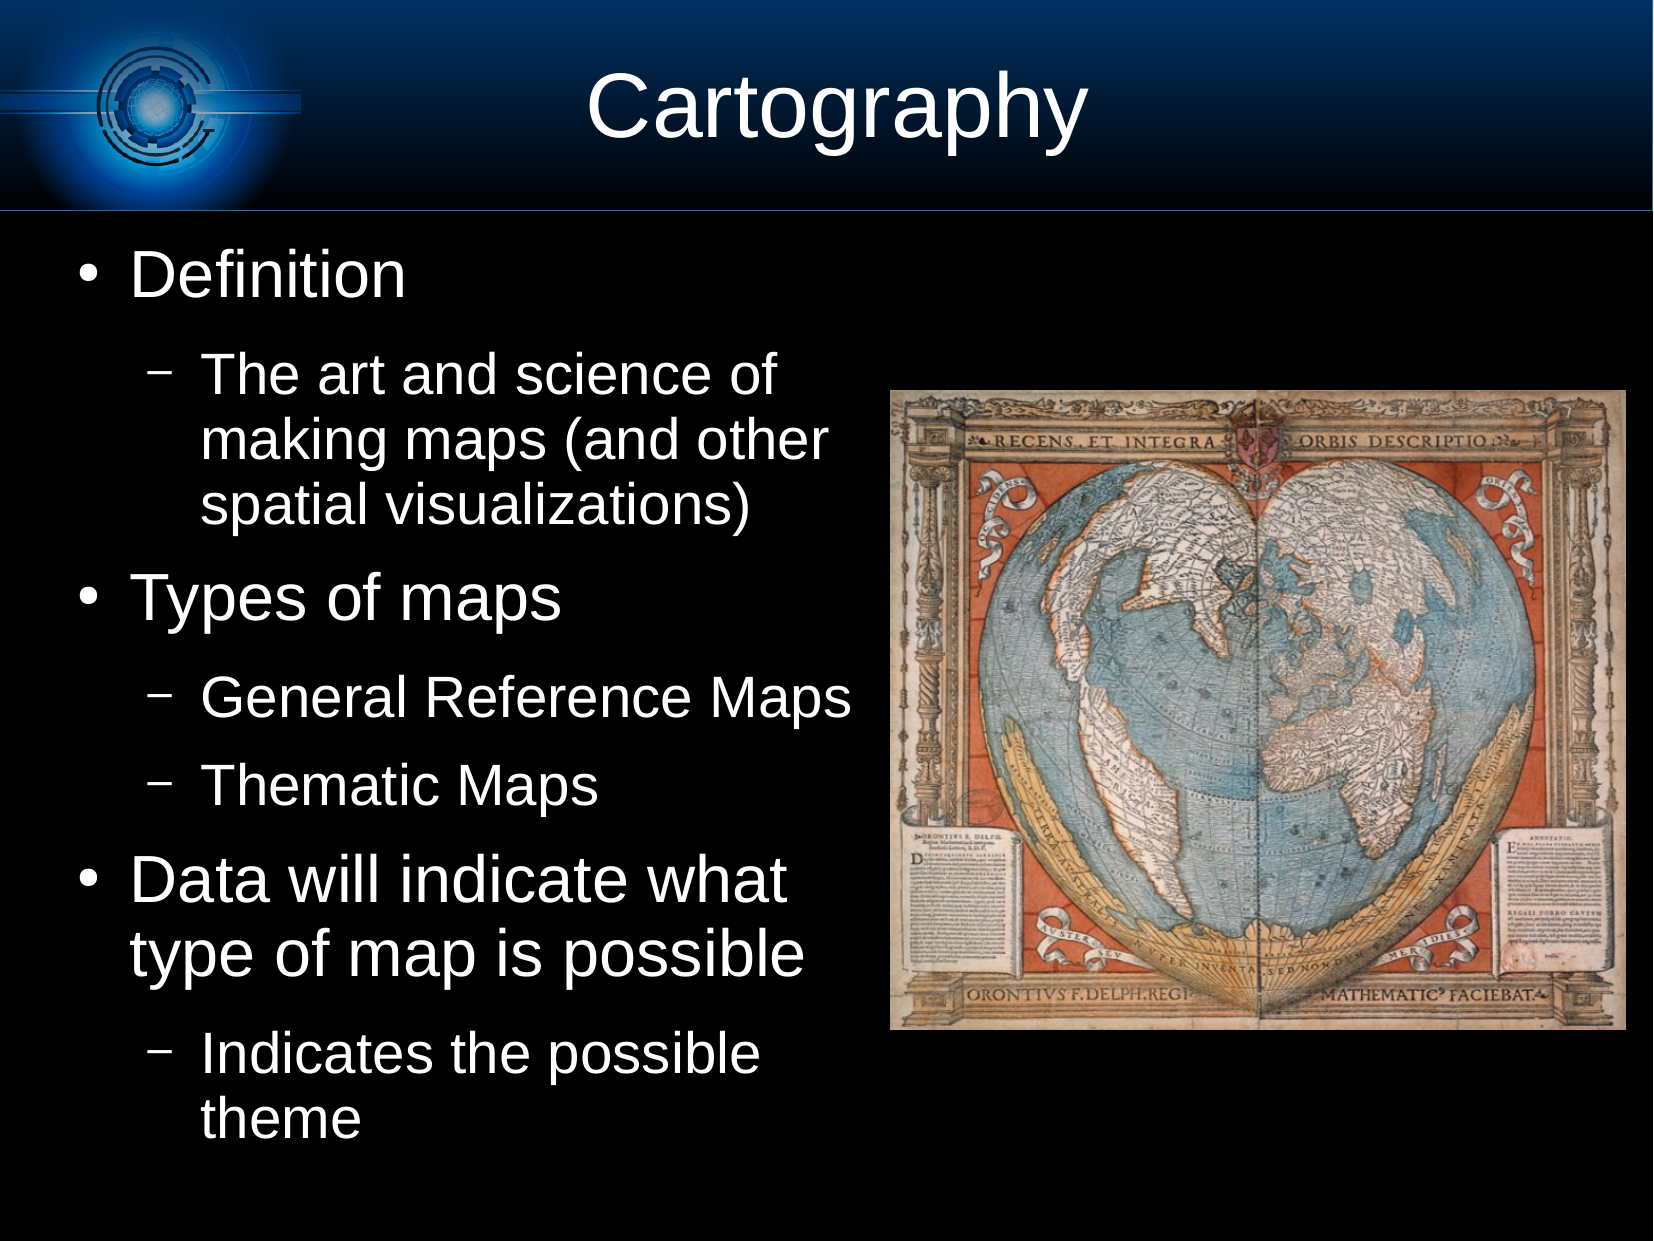

# Cartography
Definition
The art and science of making maps (and other spatial visualizations)
Types of maps
General Reference Maps
Thematic Maps
Data will indicate what type of map is possible
Indicates the possible theme